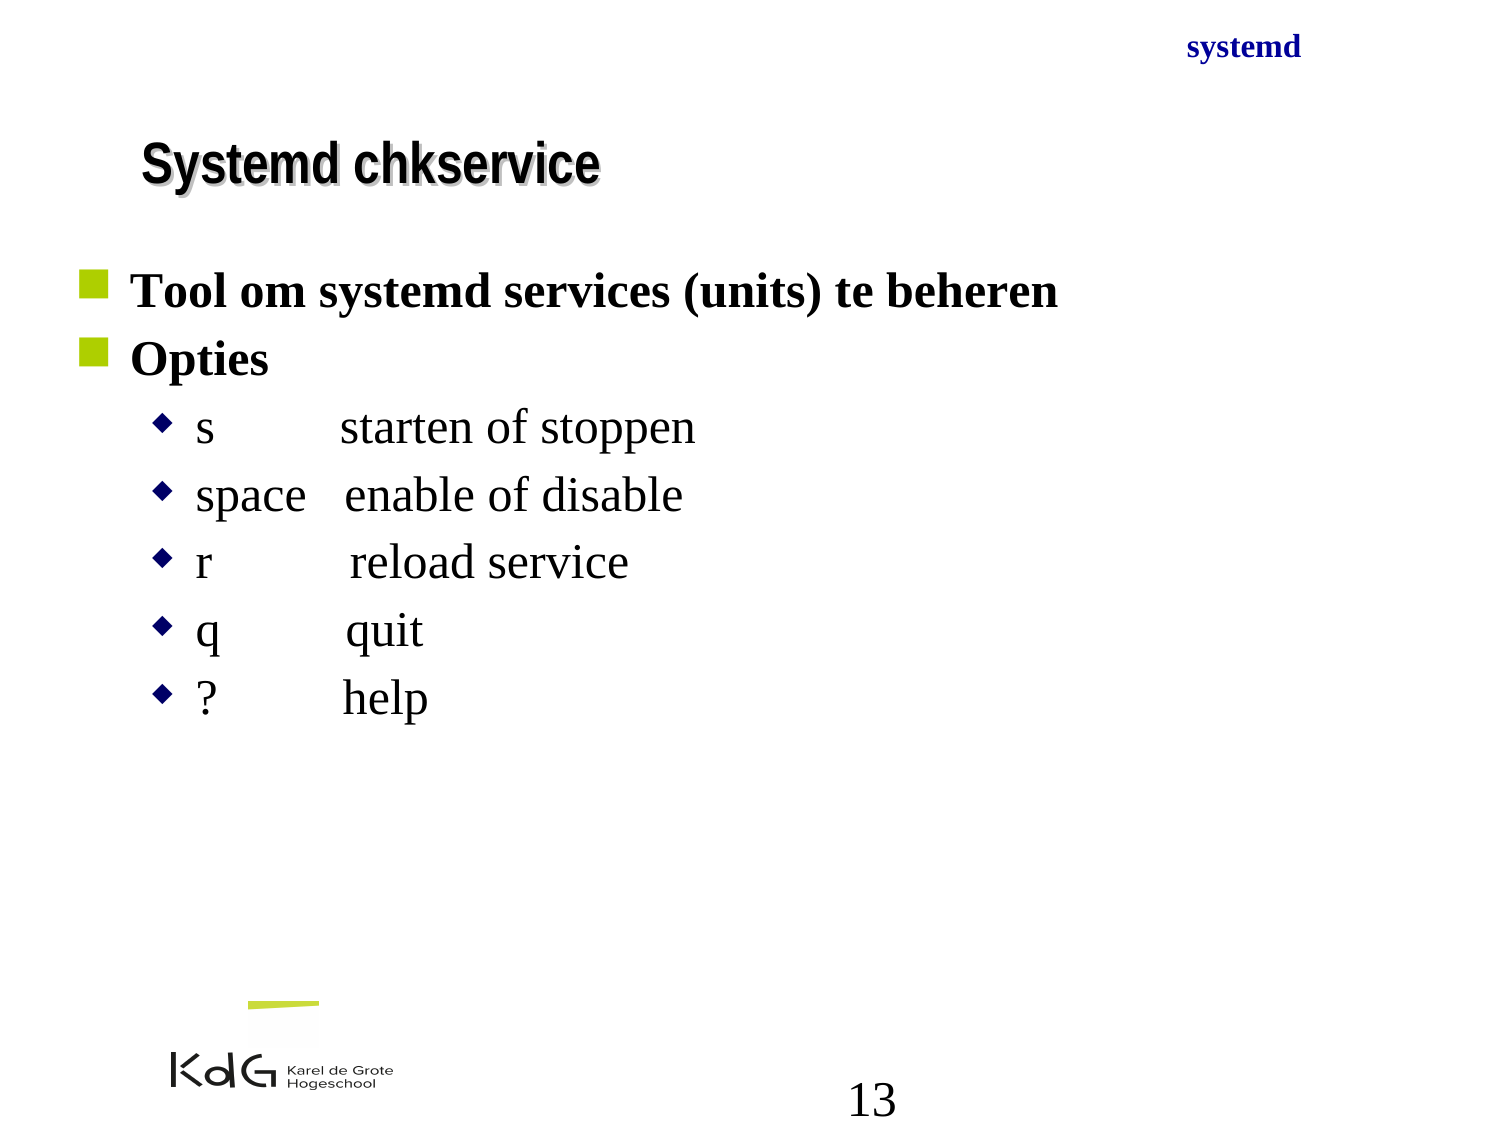

# Systemd chkservice
Tool om systemd services (units) te beheren
Opties
s starten of stoppen
space enable of disable
r reload service
q quit
? help